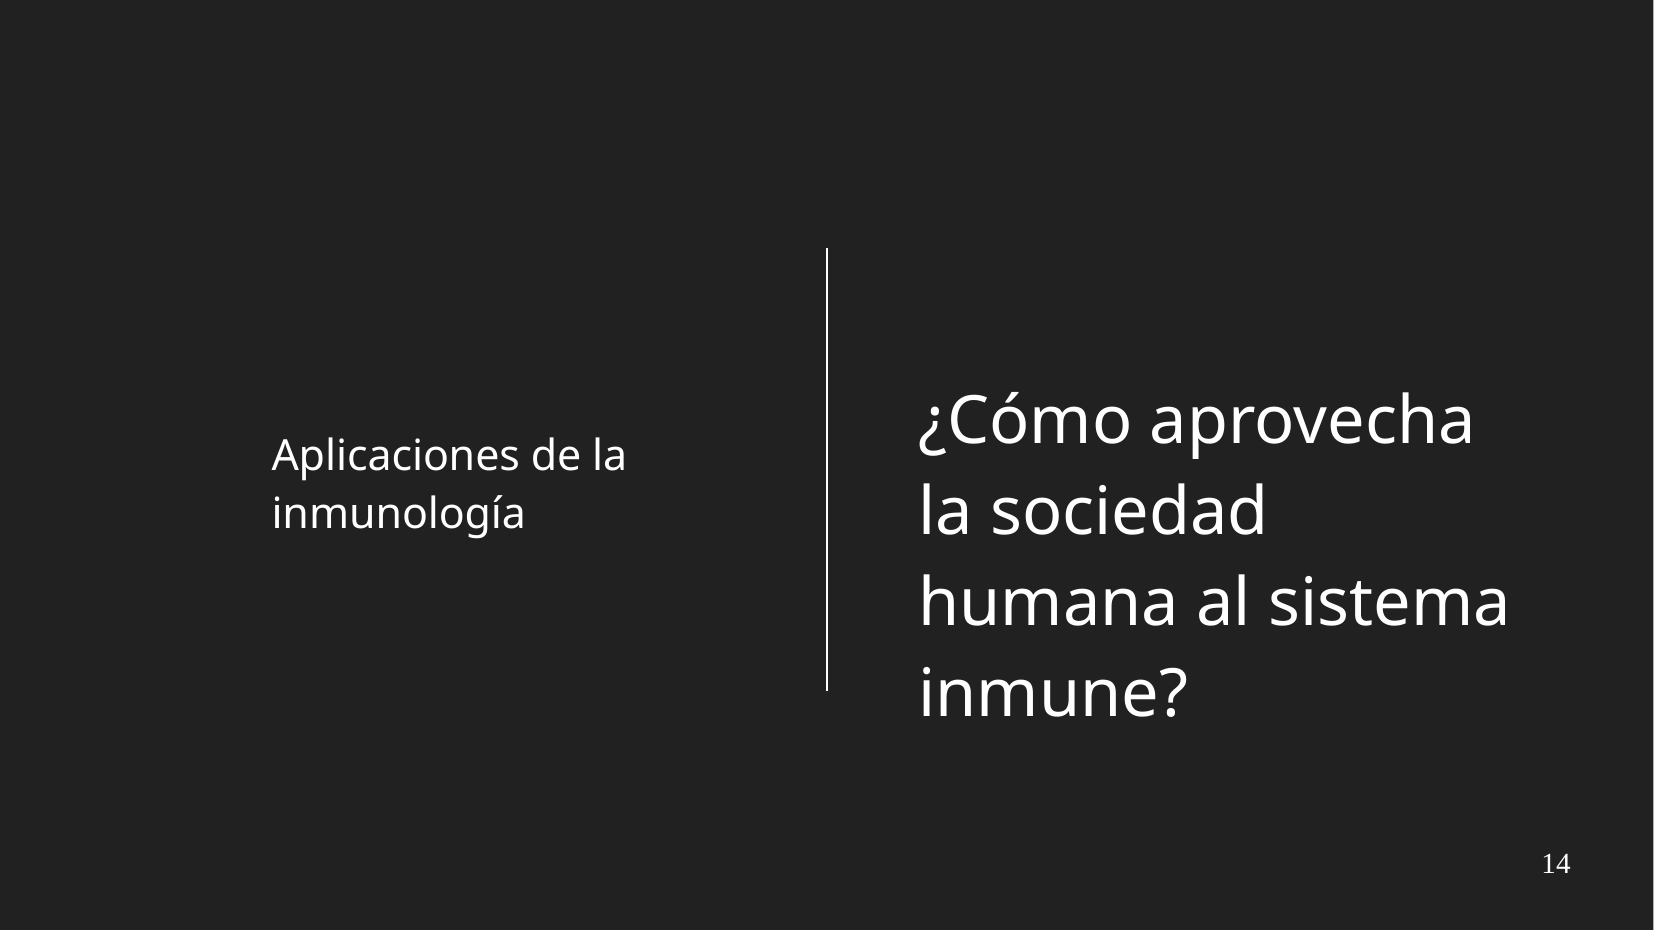

¿Cómo aprovecha la sociedad humana al sistema inmune?
# Aplicaciones de la inmunología
14